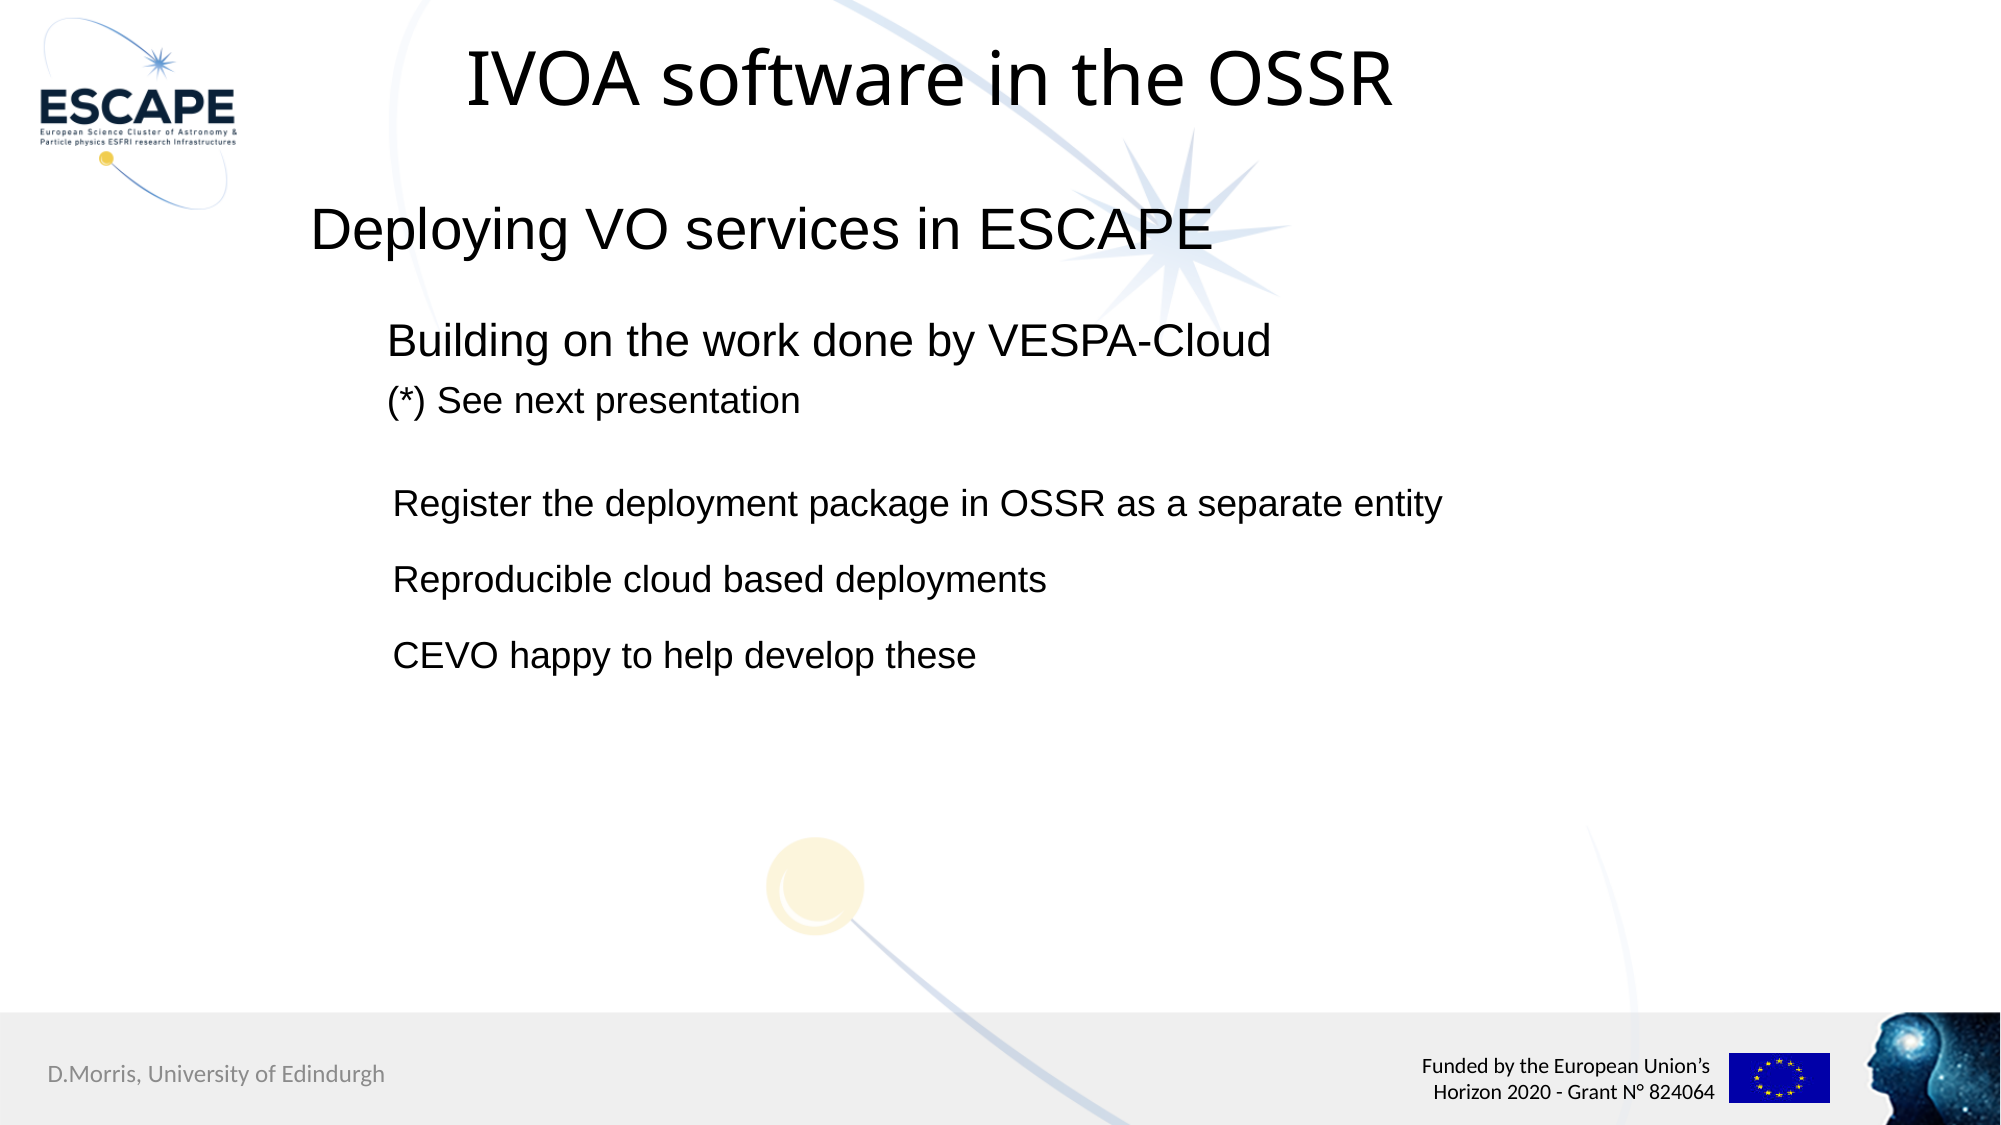

# IVOA software in the OSSR
Deploying VO services in ESCAPE
Building on the work done by VESPA-Cloud
(*) See next presentation
Register the deployment package in OSSR as a separate entity
Reproducible cloud based deployments
CEVO happy to help develop these
D.Morris, University of Edindurgh